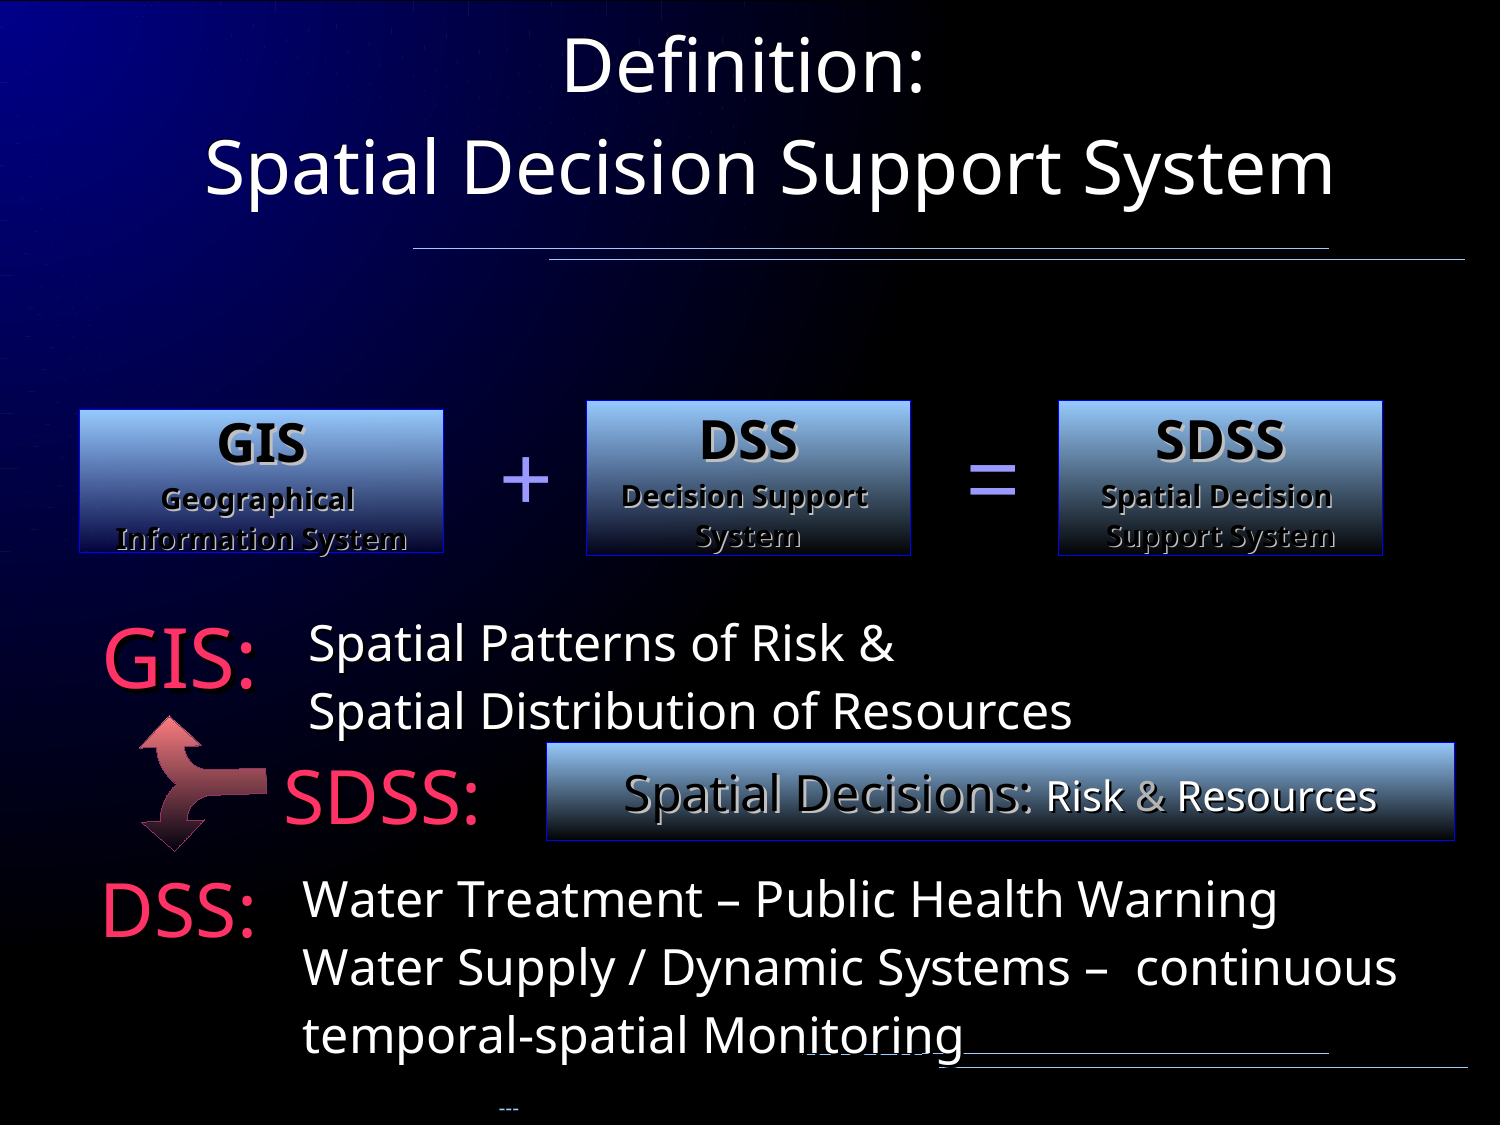

Definition:
Spatial Decision Support System
DSS
Decision Support
System
SDSS
Spatial Decision
Support System
GIS
Geographical
Information System
+
=
GIS:
Spatial Patterns of Risk &
Spatial Distribution of Resources
SDSS:
Spatial Decisions: Risk & Resources
DSS:
Water Treatment – Public Health Warning
Water Supply / Dynamic Systems – continuous temporal-spatial Monitoring